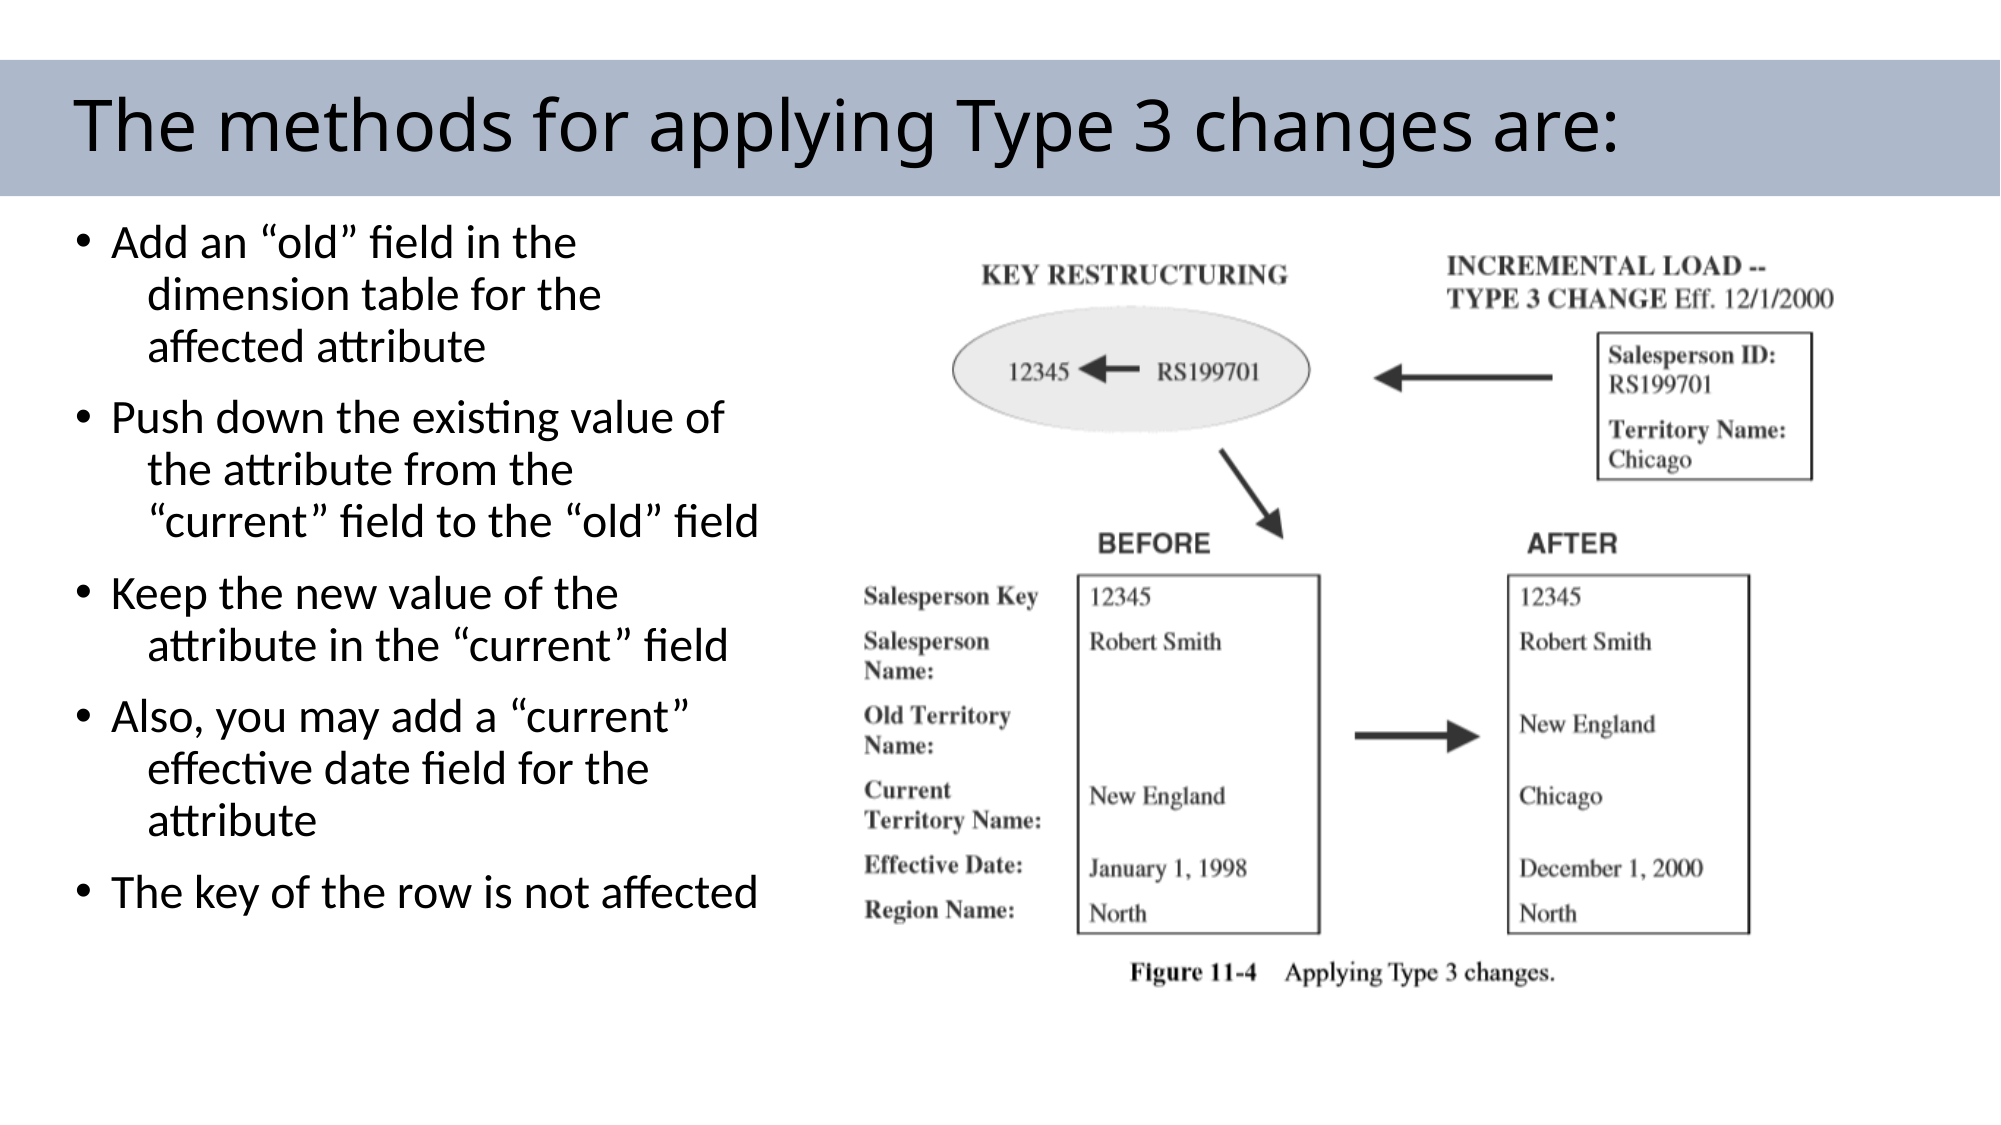

# The methods for applying Type 3 changes are:
Add an “old” field in the dimension table for the affected attribute
Push down the existing value of the attribute from the “current” field to the “old” field
Keep the new value of the attribute in the “current” field
Also, you may add a “current” effective date field for the attribute
The key of the row is not affected